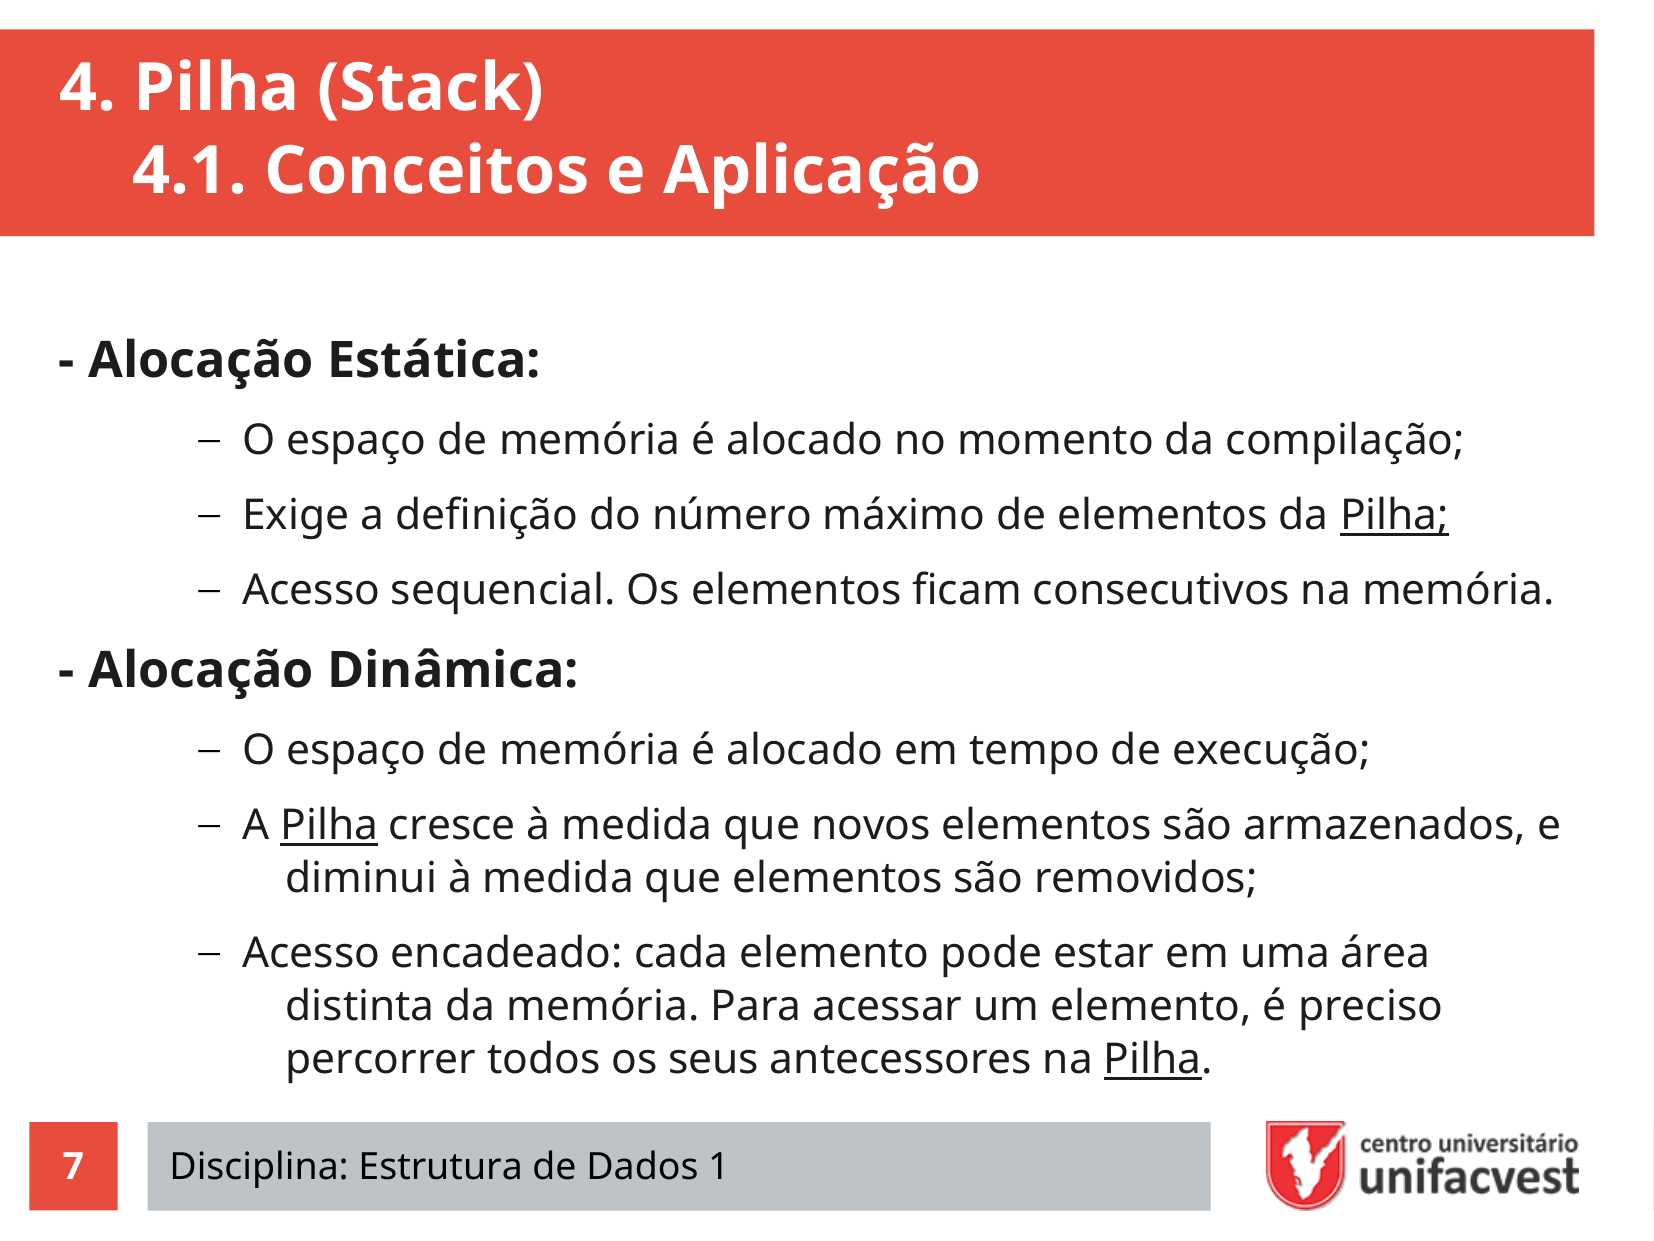

# 4. Pilha (Stack) 4.1. Conceitos e Aplicação
- Alocação Estática:
O espaço de memória é alocado no momento da compilação;
Exige a definição do número máximo de elementos da Pilha;
Acesso sequencial. Os elementos ficam consecutivos na memória.
- Alocação Dinâmica:
O espaço de memória é alocado em tempo de execução;
A Pilha cresce à medida que novos elementos são armazenados, e diminui à medida que elementos são removidos;
Acesso encadeado: cada elemento pode estar em uma área distinta da memória. Para acessar um elemento, é preciso percorrer todos os seus antecessores na Pilha.
7
Disciplina: Estrutura de Dados 1